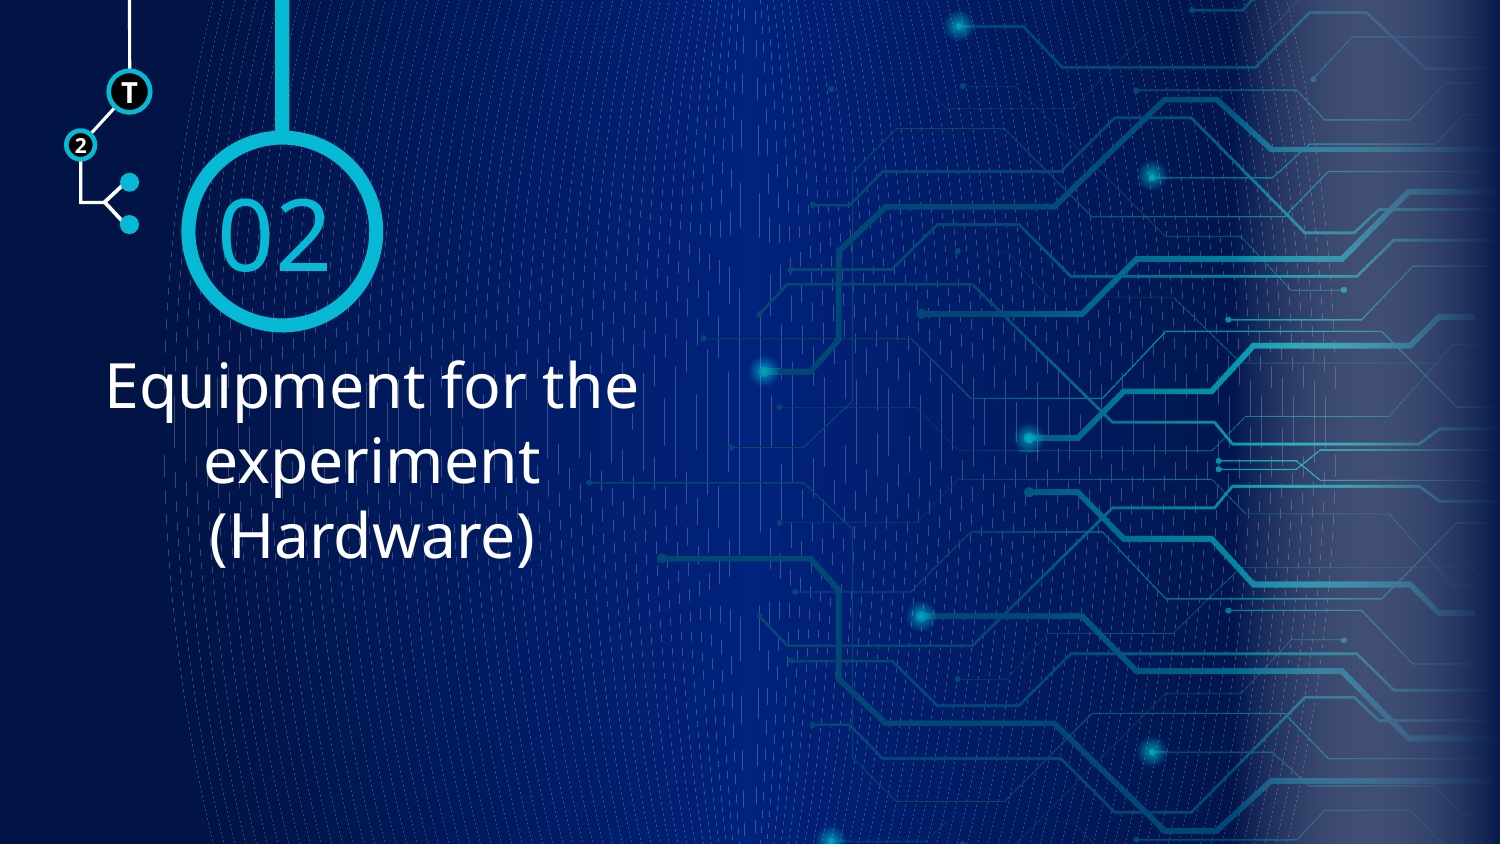

Practical Uses :
Arduino is used in diverse fields such as :
T
2
02
IoT : Developing smart devices that communicate over the internet.
# Equipment for the experiment (Hardware)
Electronics : Building circuits and prototypes.
Robotics : Creating robots for tasks like navigation and automation.